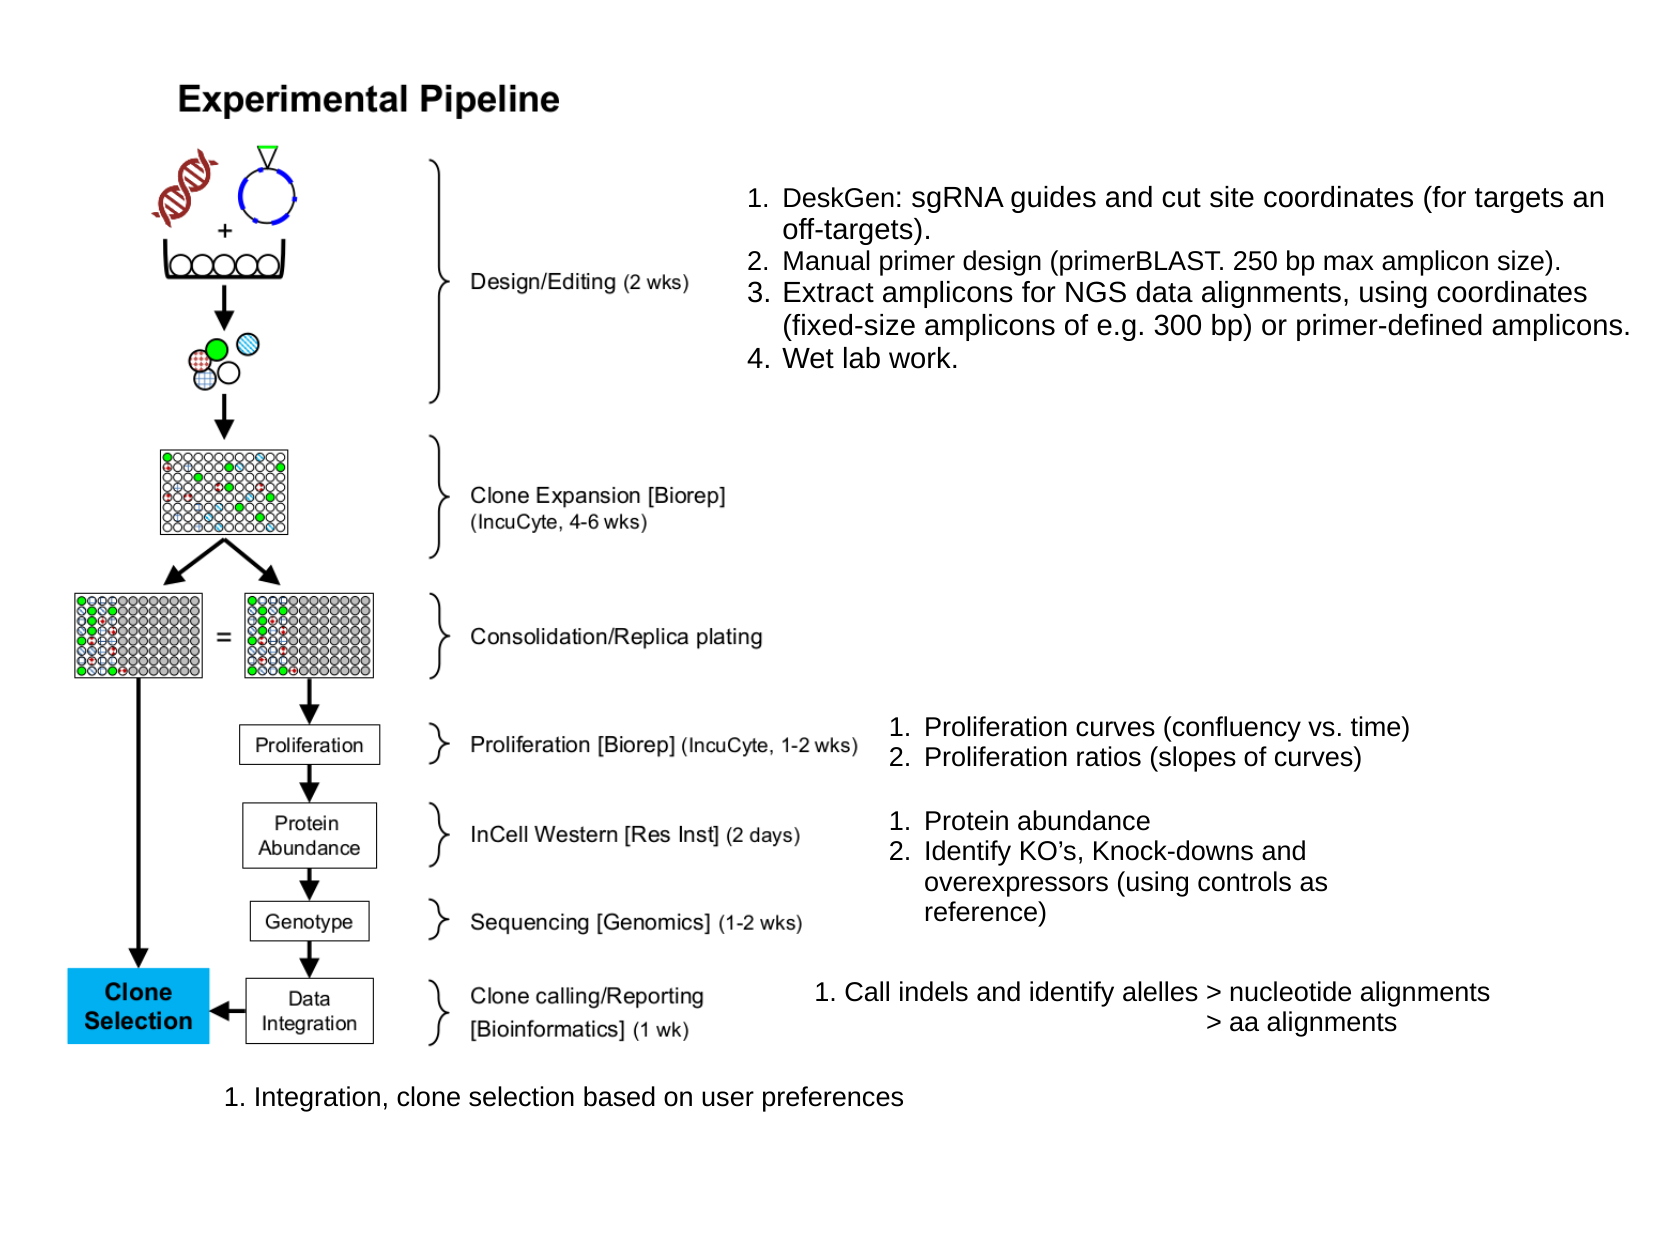

DeskGen: sgRNA guides and cut site coordinates (for targets an off-targets).
Manual primer design (primerBLAST. 250 bp max amplicon size).
Extract amplicons for NGS data alignments, using coordinates (fixed-size amplicons of e.g. 300 bp) or primer-defined amplicons.
Wet lab work.
Proliferation curves (confluency vs. time)
Proliferation ratios (slopes of curves)
Protein abundance
Identify KO’s, Knock-downs and overexpressors (using controls as reference)
1. Call indels and identify alelles > nucleotide alignments
		 			 > aa alignments
1. Integration, clone selection based on user preferences